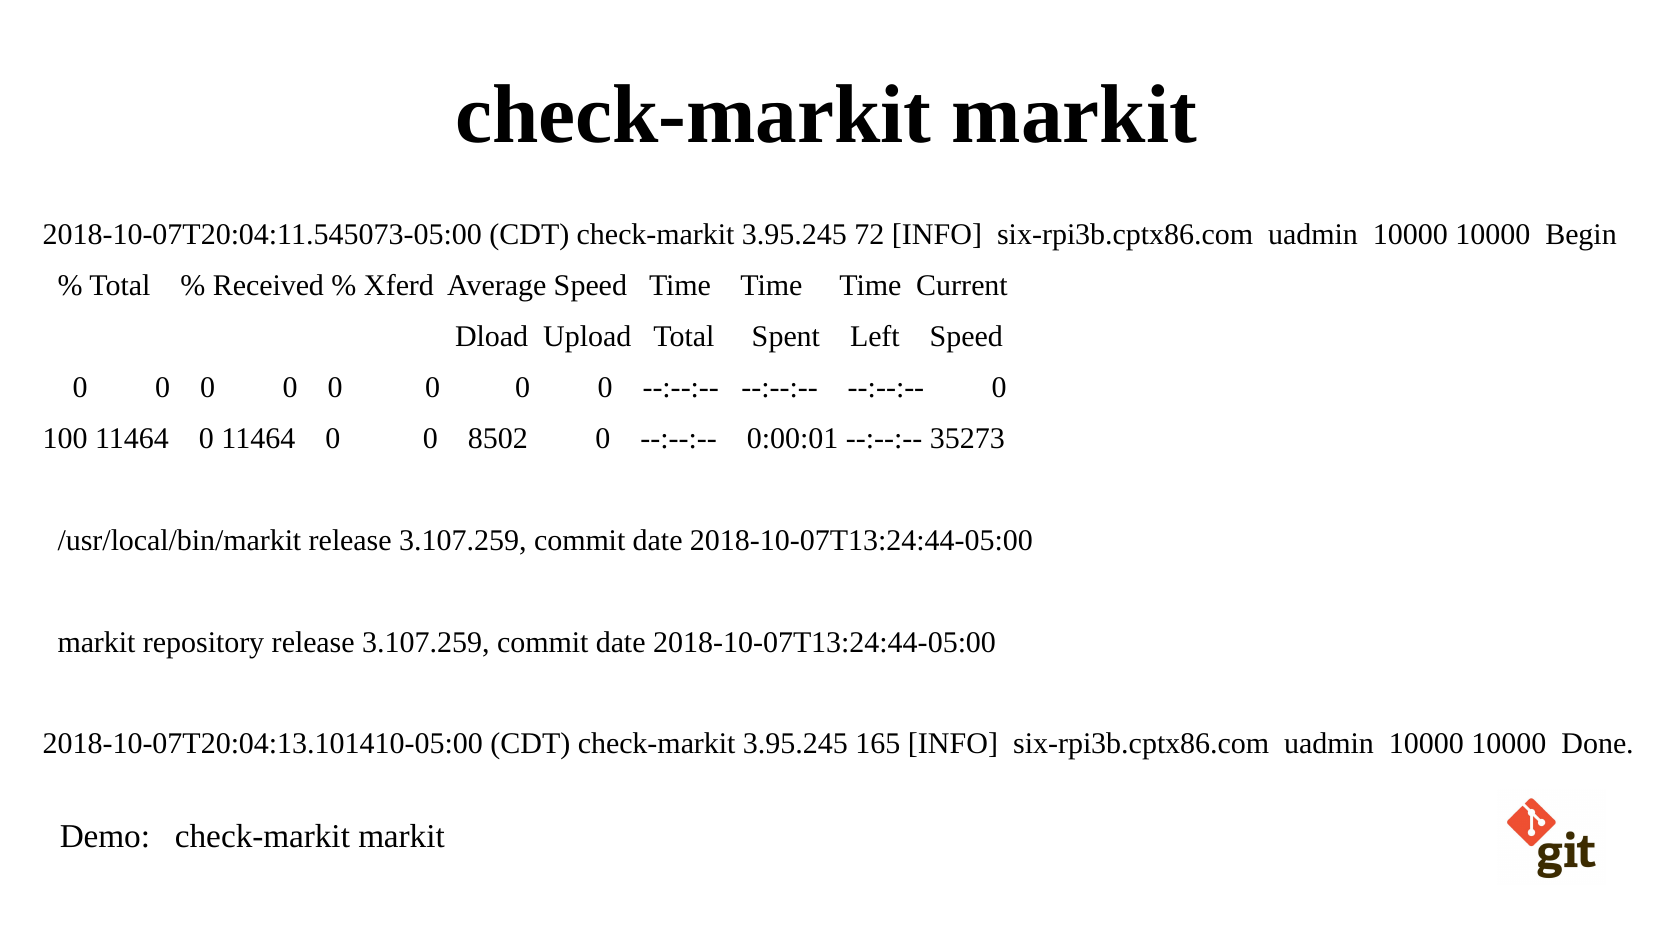

check-markit markit
# 2018-10-07T20:04:11.545073-05:00 (CDT) check-markit 3.95.245 72 [INFO] six-rpi3b.cptx86.com uadmin 10000 10000 Begin
 % Total % Received % Xferd Average Speed Time Time Time Current
 Dload Upload Total Spent Left Speed
 0 0 0 0 0 0 0 0 --:--:-- --:--:-- --:--:-- 0
100 11464 0 11464 0 0 8502 0 --:--:-- 0:00:01 --:--:-- 35273
 /usr/local/bin/markit release 3.107.259, commit date 2018-10-07T13:24:44-05:00
 markit repository release 3.107.259, commit date 2018-10-07T13:24:44-05:00
2018-10-07T20:04:13.101410-05:00 (CDT) check-markit 3.95.245 165 [INFO] six-rpi3b.cptx86.com uadmin 10000 10000 Done.
Demo: check-markit markit